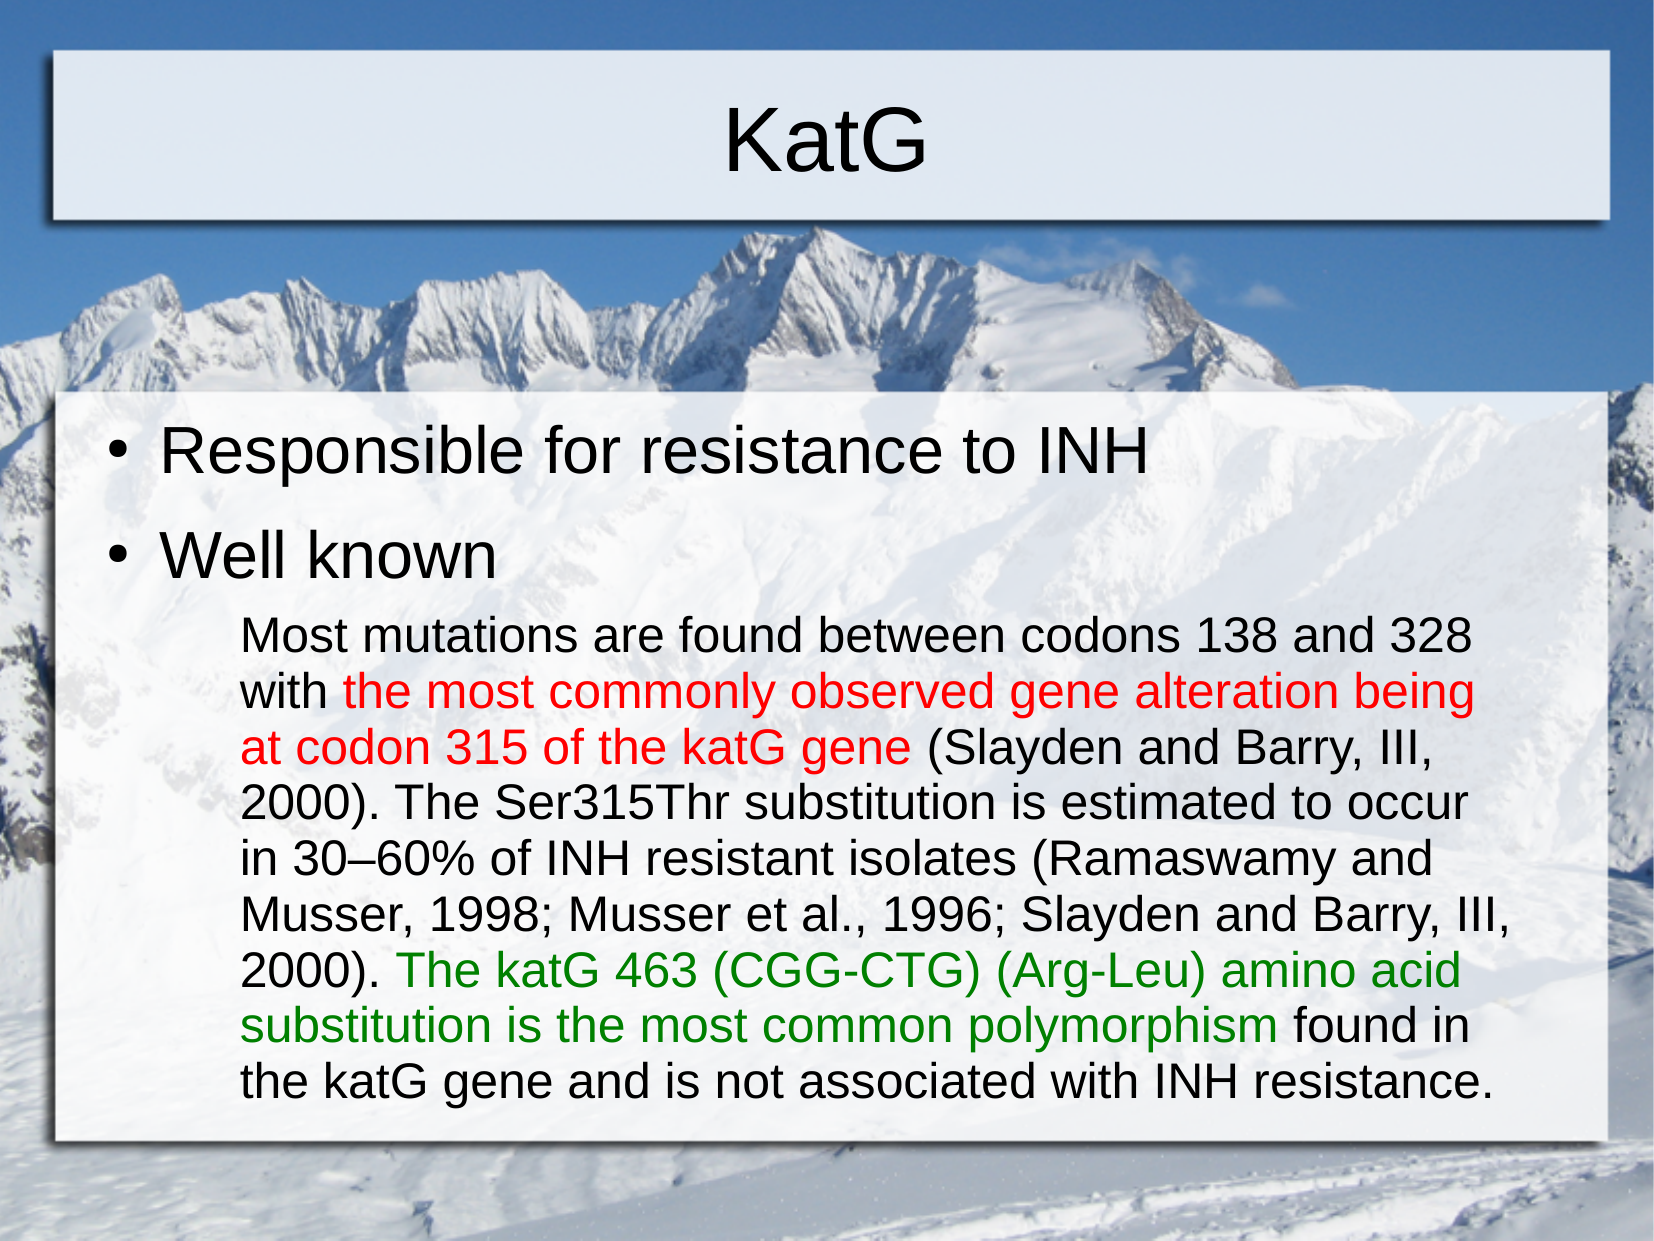

# KatG
Responsible for resistance to INH
Well known
Most mutations are found between codons 138 and 328
with the most commonly observed gene alteration being
at codon 315 of the katG gene (Slayden and Barry, III,
2000). The Ser315Thr substitution is estimated to occur
in 30–60% of INH resistant isolates (Ramaswamy and
Musser, 1998; Musser et al., 1996; Slayden and Barry, III,
2000). The katG 463 (CGG-CTG) (Arg-Leu) amino acid
substitution is the most common polymorphism found in
the katG gene and is not associated with INH resistance.